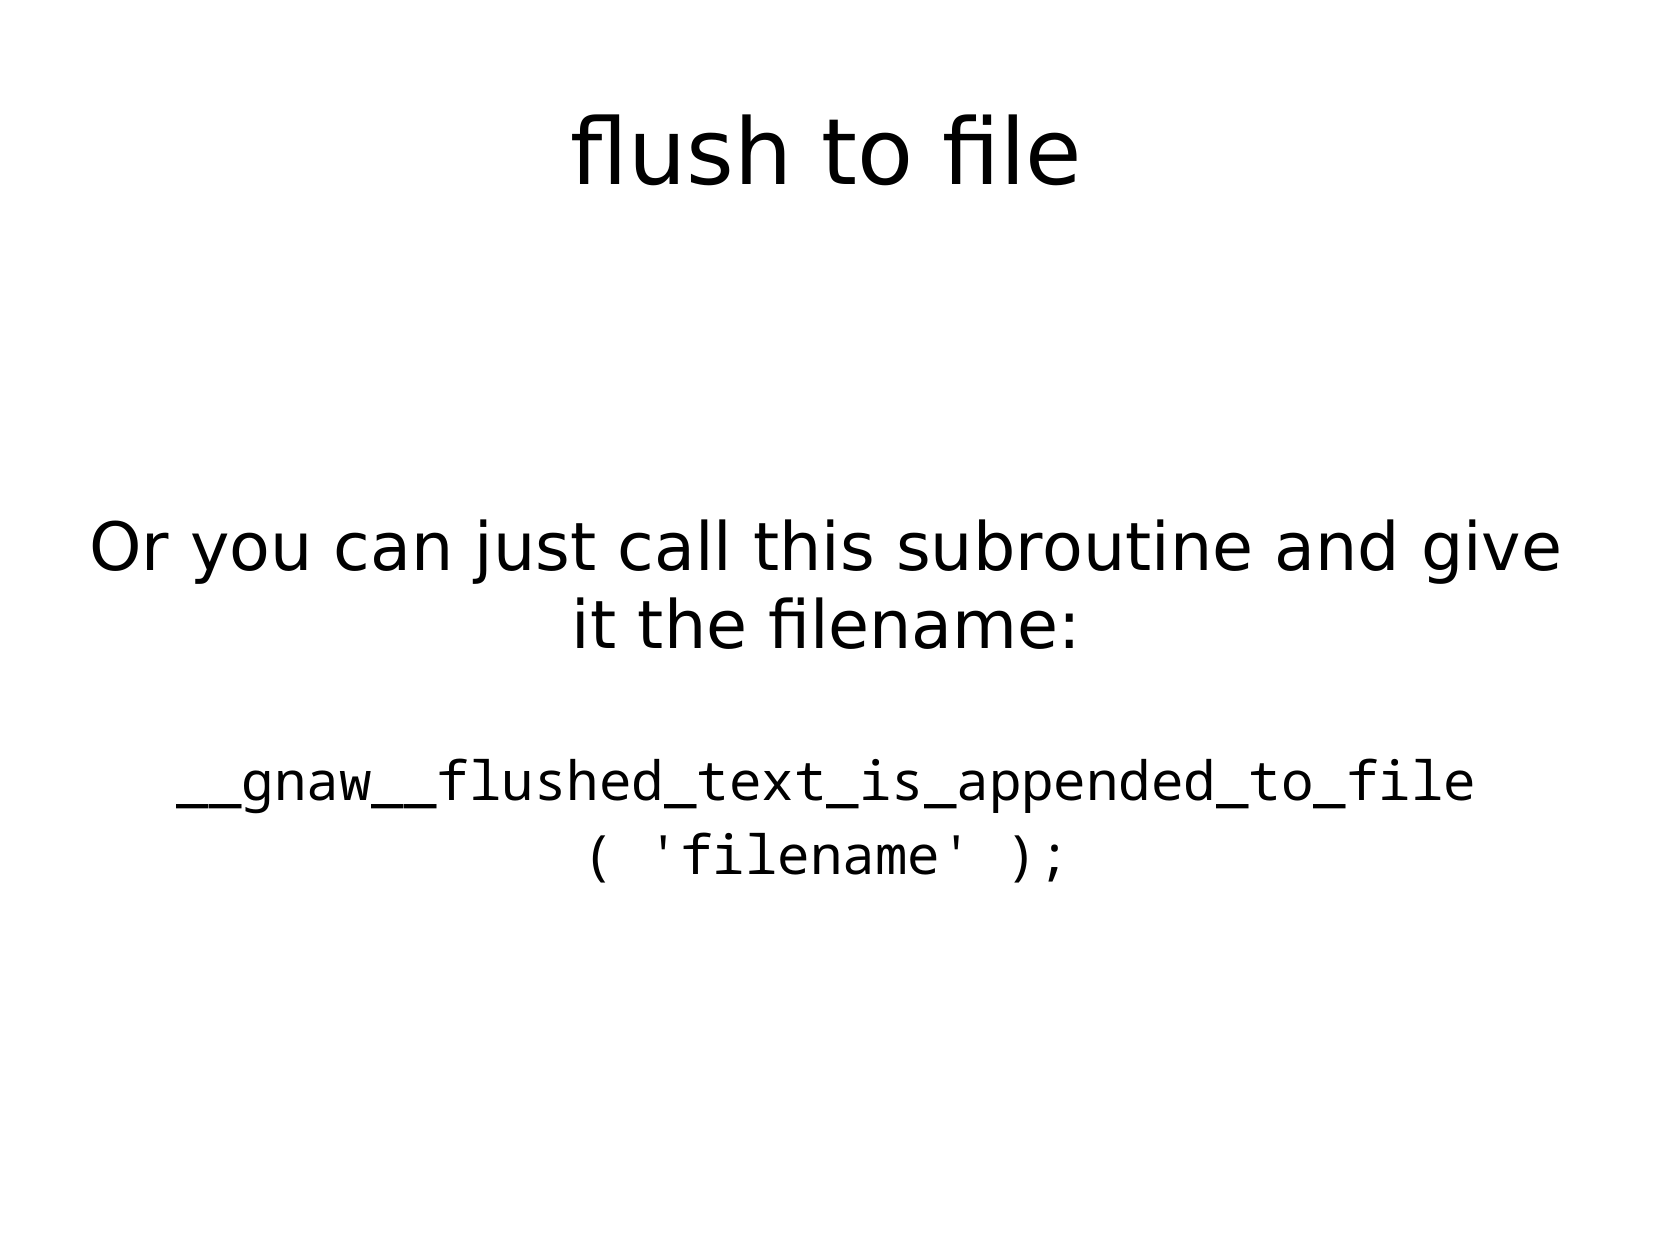

# flush to file
Or you can just call this subroutine and give it the filename:
__gnaw__flushed_text_is_appended_to_file
( 'filename' );